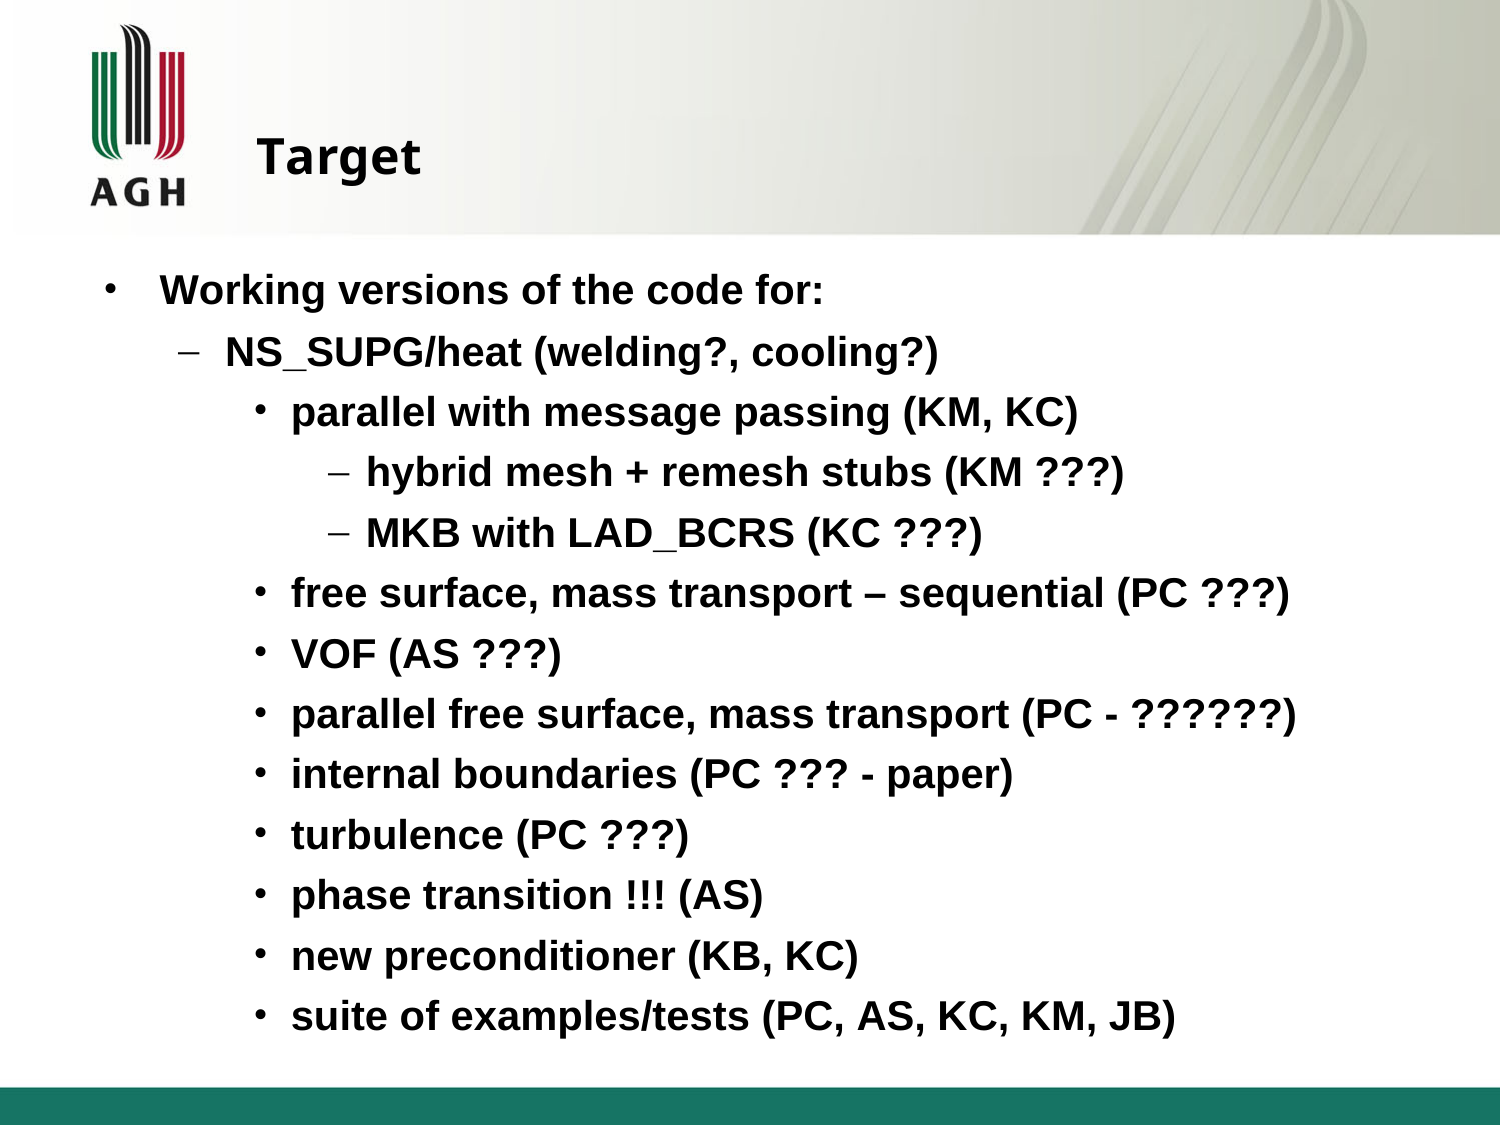

# Target
Working versions of the code for:
NS_SUPG/heat (welding?, cooling?)
parallel with message passing (KM, KC)
hybrid mesh + remesh stubs (KM ???)
MKB with LAD_BCRS (KC ???)
free surface, mass transport – sequential (PC ???)
VOF (AS ???)
parallel free surface, mass transport (PC - ??????)
internal boundaries (PC ??? - paper)
turbulence (PC ???)
phase transition !!! (AS)
new preconditioner (KB, KC)
suite of examples/tests (PC, AS, KC, KM, JB)